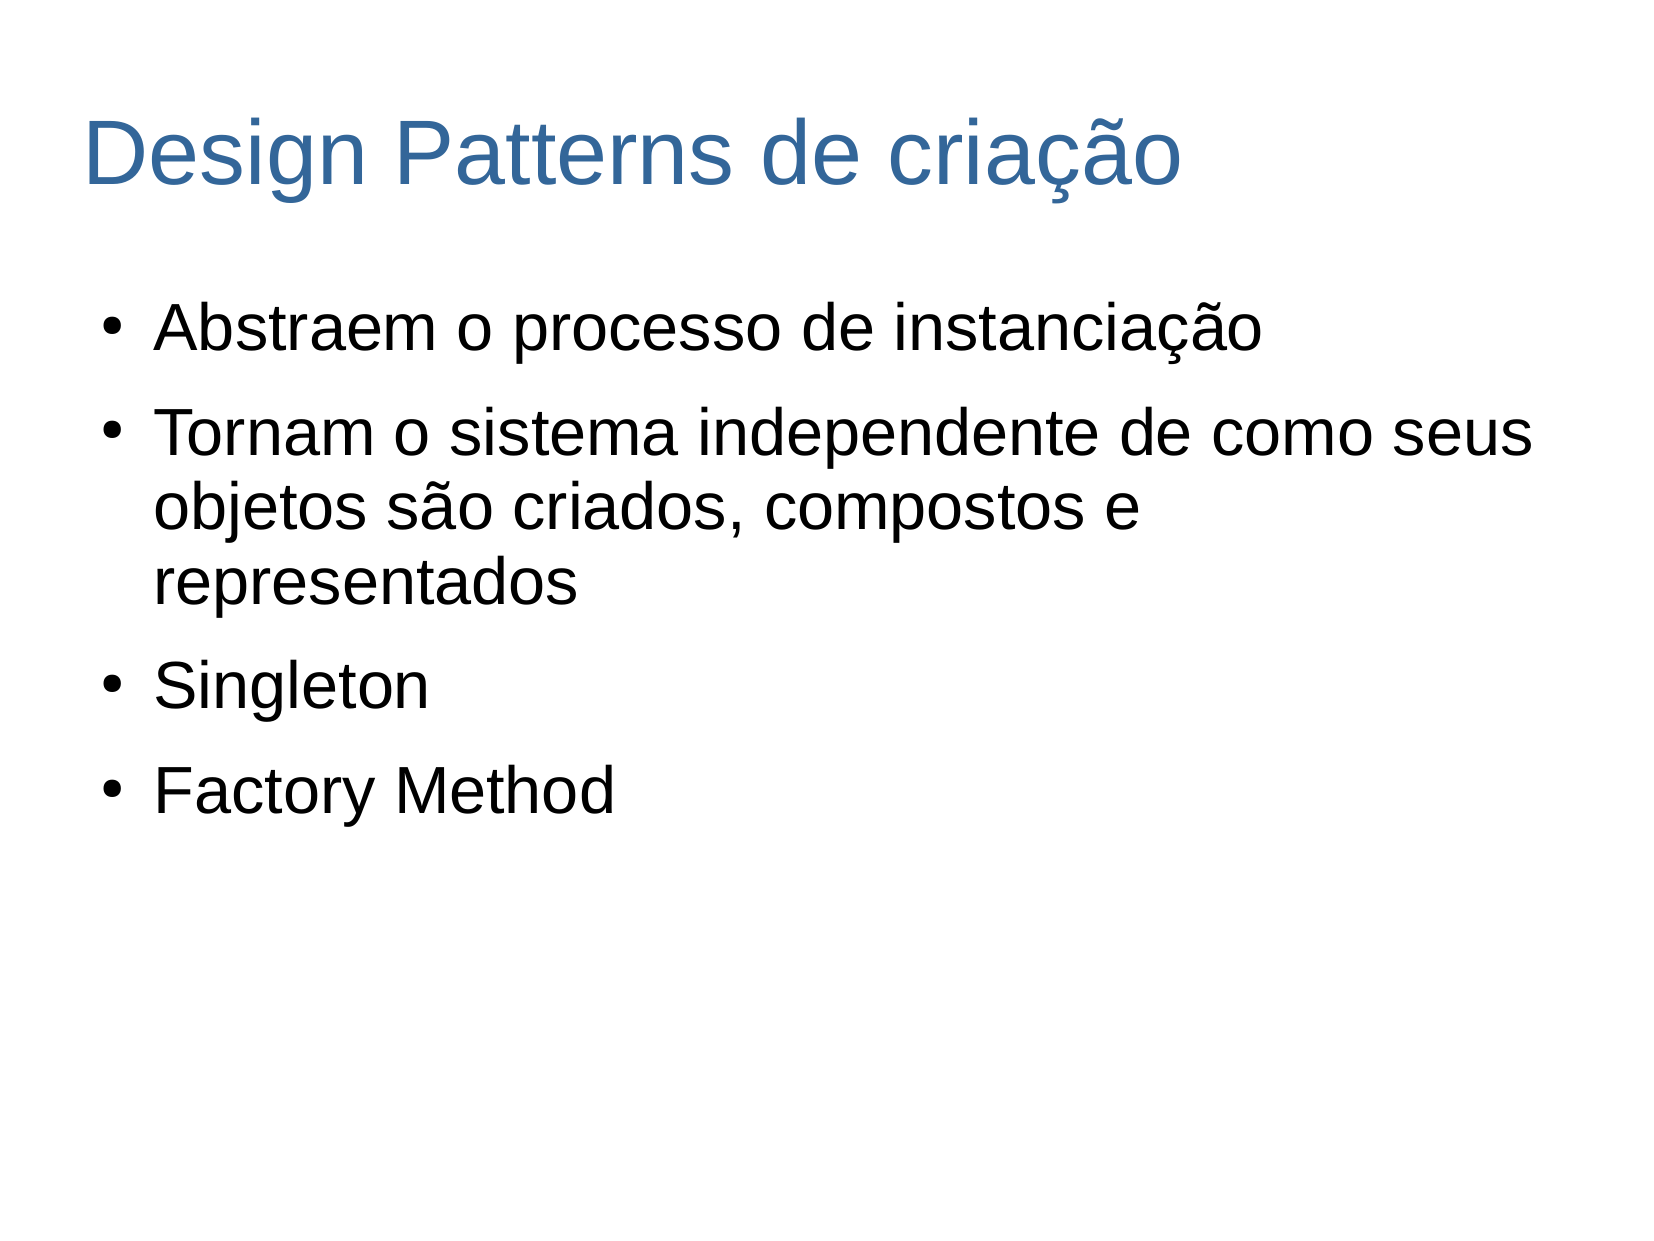

# Design Patterns de criação
Abstraem o processo de instanciação
Tornam o sistema independente de como seus objetos são criados, compostos e representados
Singleton
Factory Method